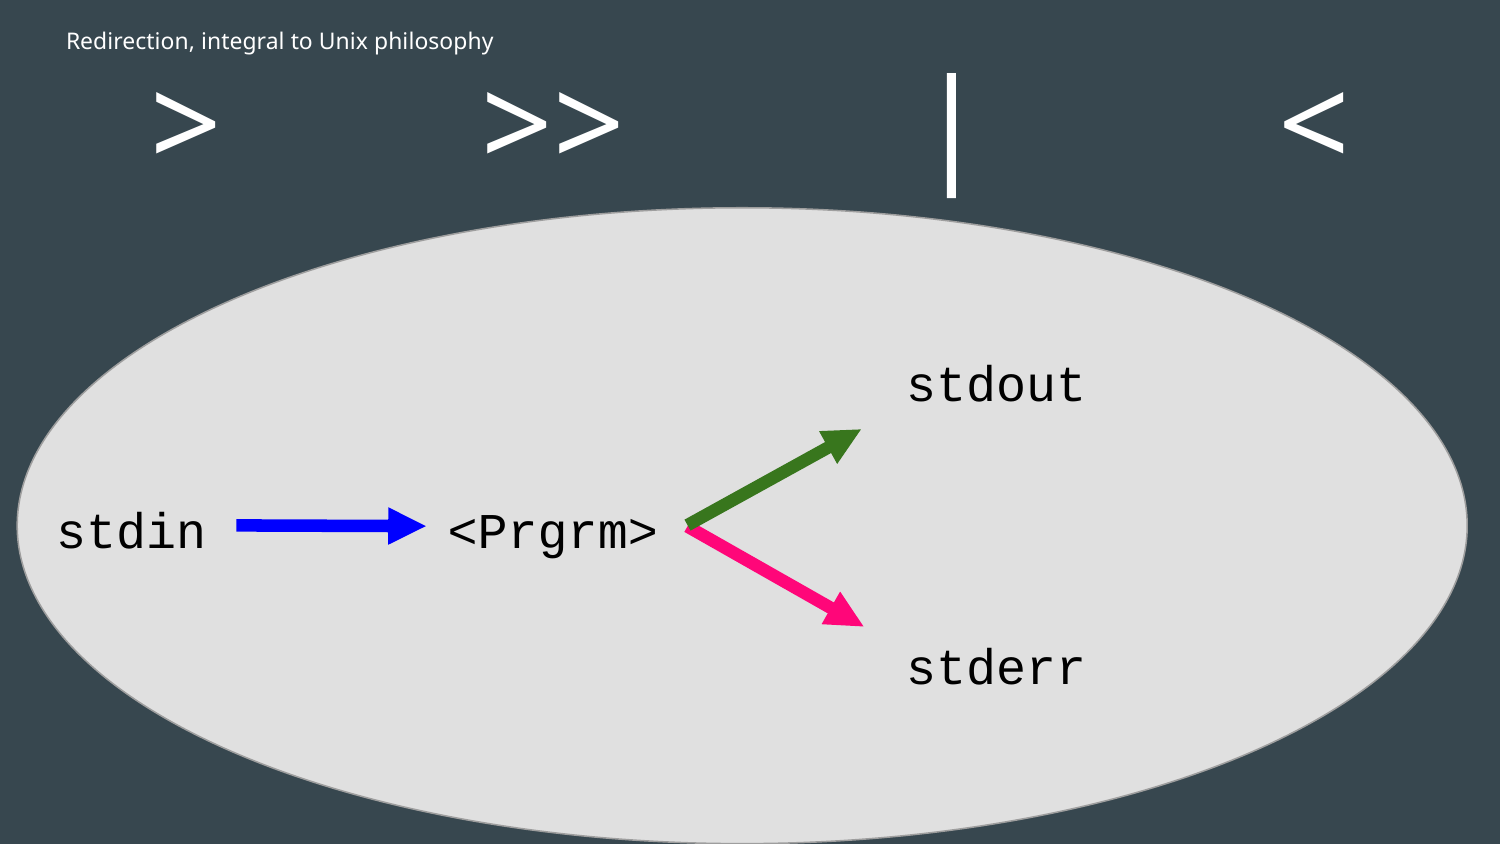

Redirection, integral to Unix philosophy
# > >> | <
stdout
stdin
<Prgrm>
stderr